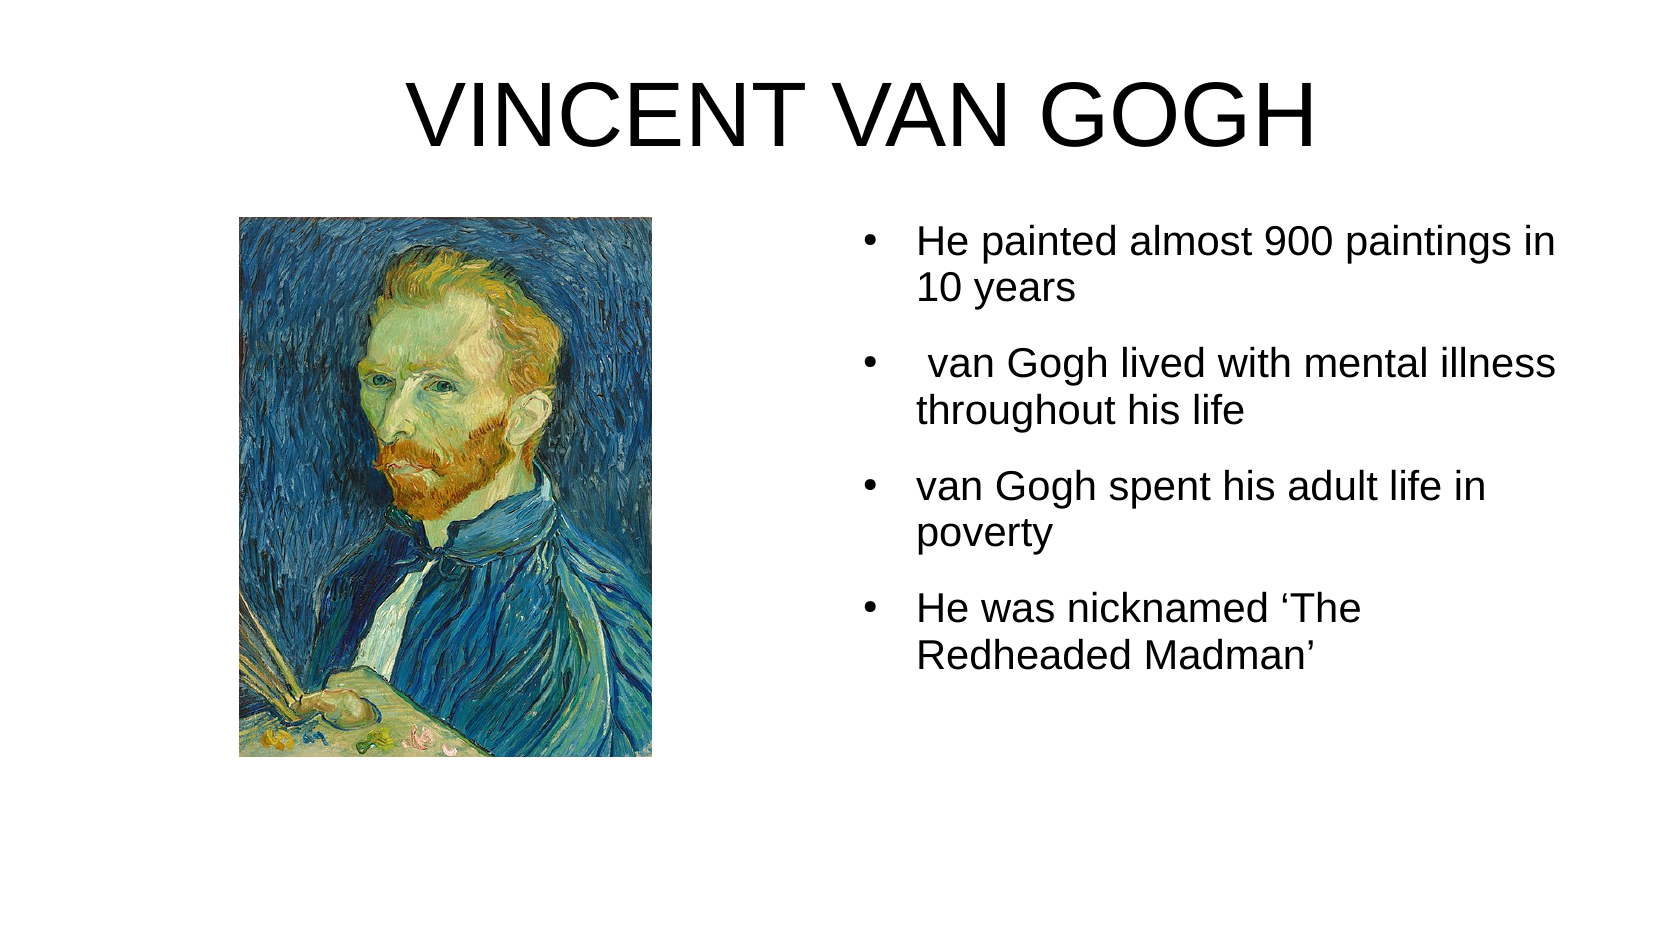

# VINCENT VAN GOGH
He painted almost 900 paintings in 10 years
 van Gogh lived with mental illness throughout his life
van Gogh spent his adult life in poverty
He was nicknamed ‘The Redheaded Madman’